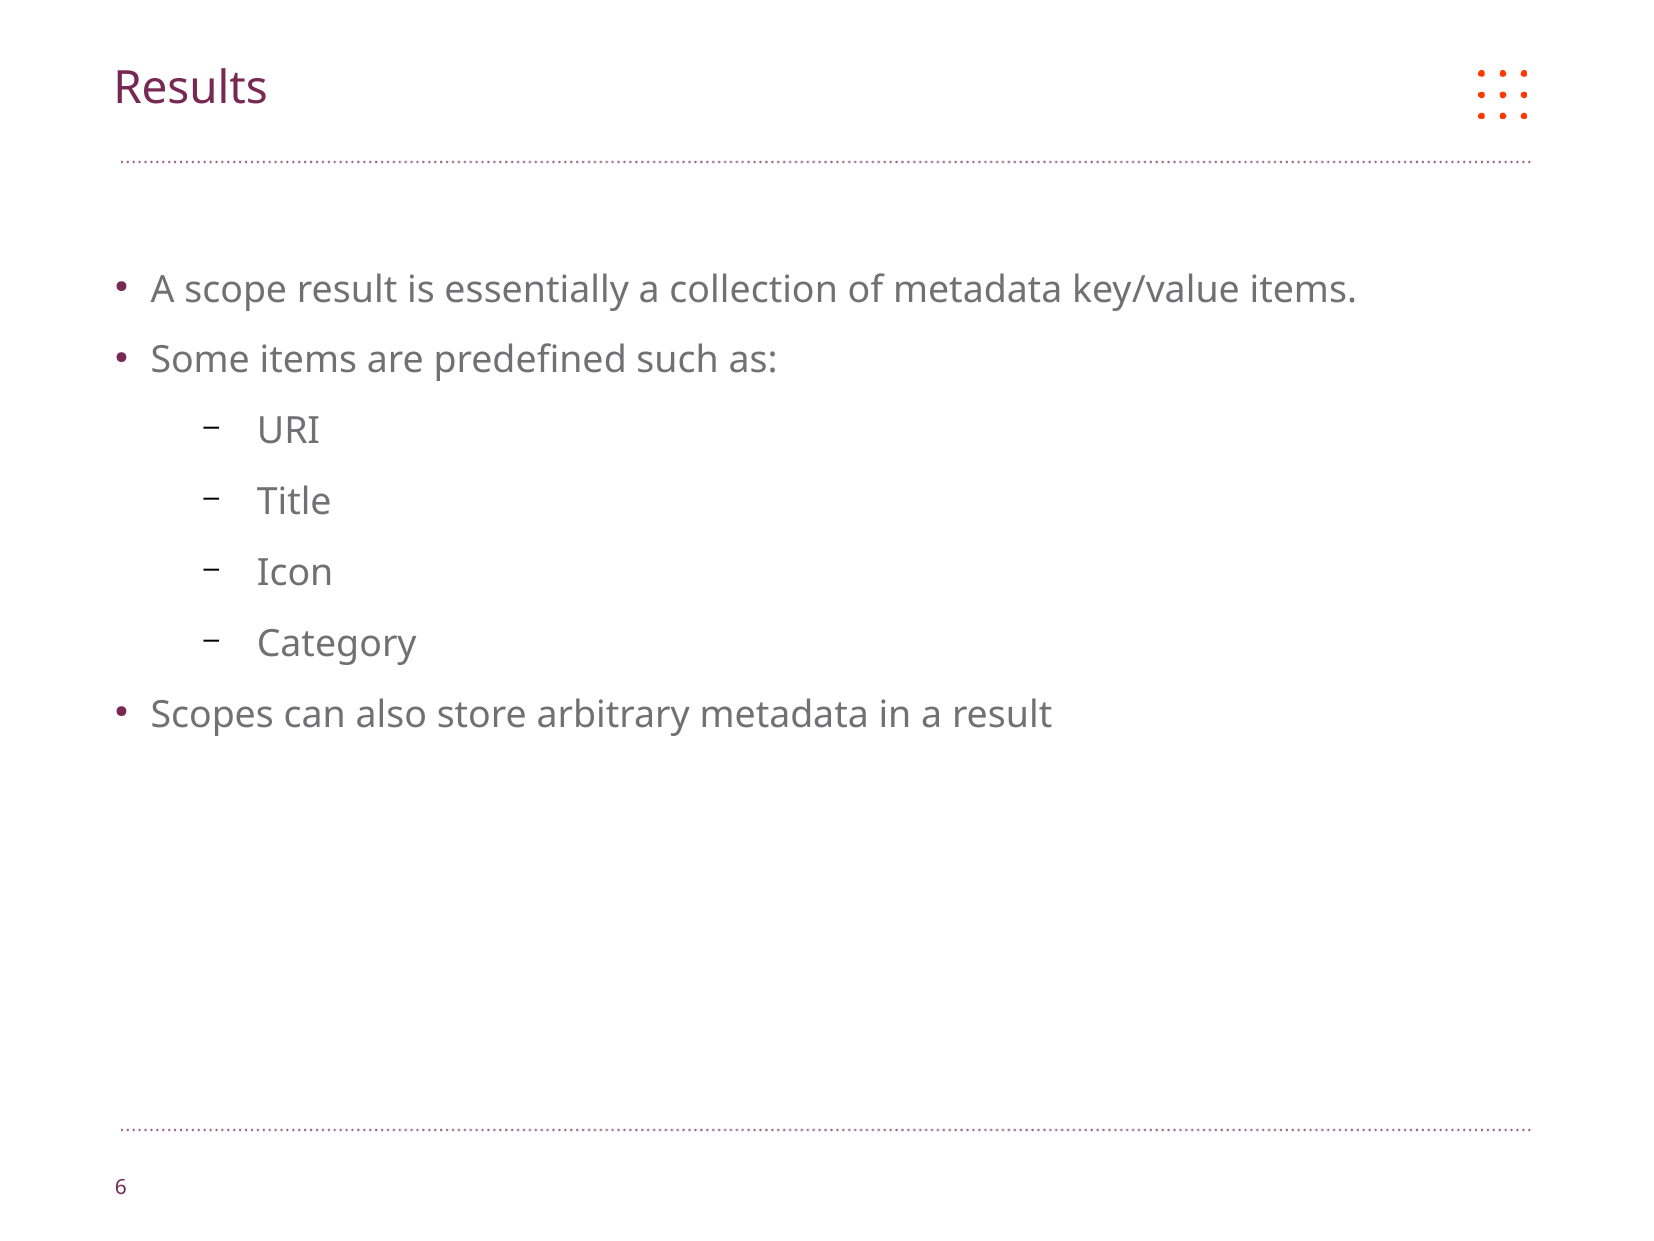

# Results
A scope result is essentially a collection of metadata key/value items.
Some items are predefined such as:
URI
Title
Icon
Category
Scopes can also store arbitrary metadata in a result